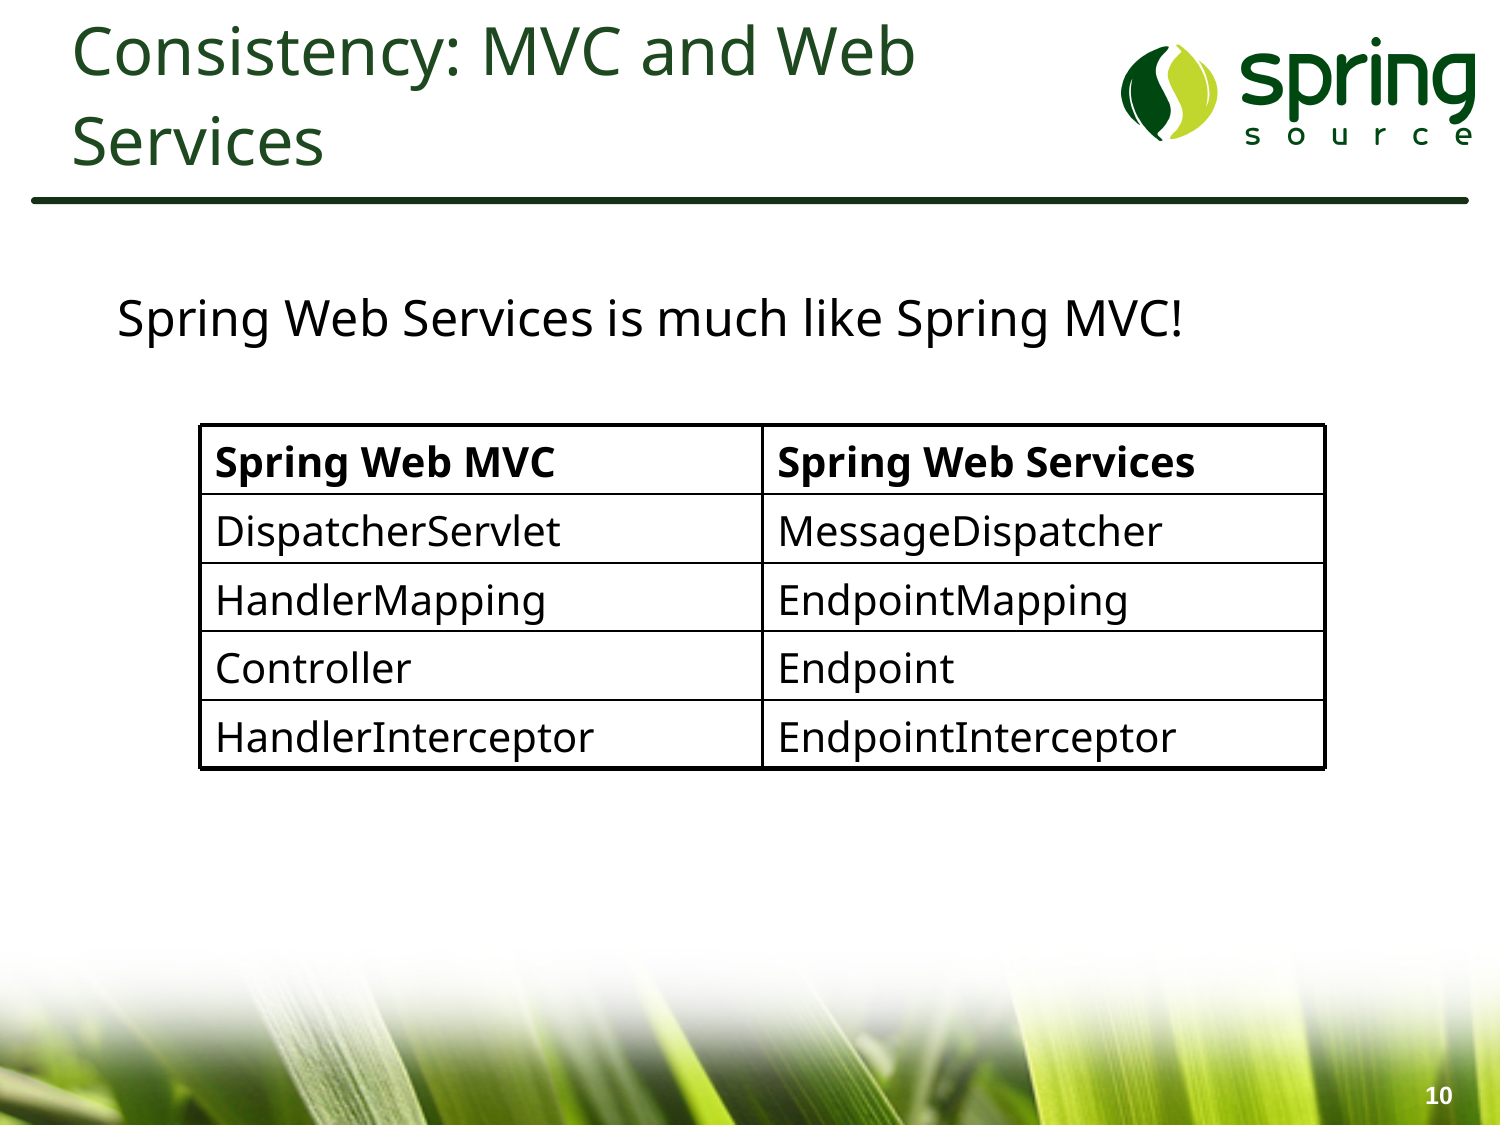

# Consistency: MVC and Web Services
Spring Web Services is much like Spring MVC!
Spring Web MVC
Spring Web Services
DispatcherServlet
MessageDispatcher
HandlerMapping
EndpointMapping
Controller
Endpoint
HandlerInterceptor
EndpointInterceptor